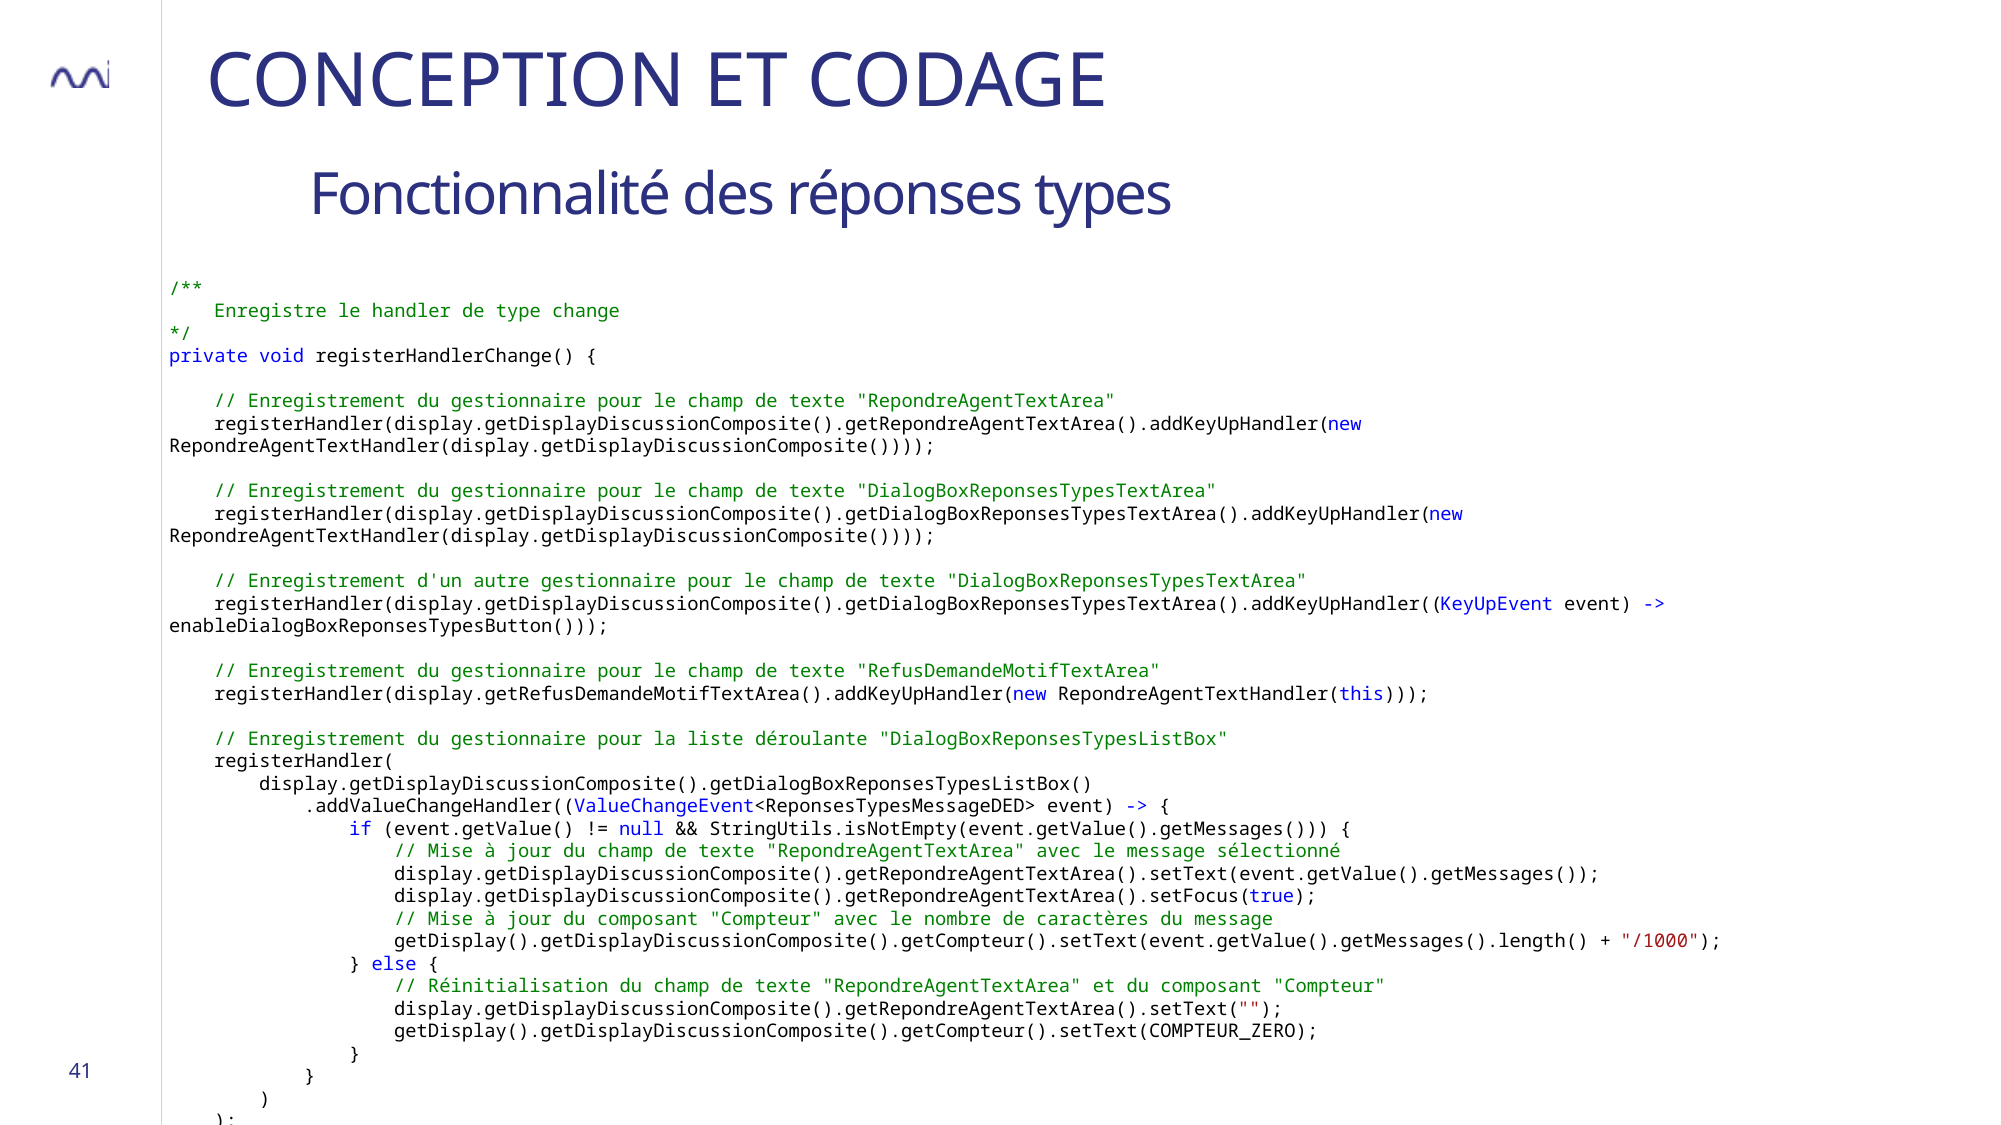

CONCEPTION ET CODAGE
Fonctionnalité des réponses types
/**
    Enregistre le handler de type change
*/
private void registerHandlerChange() {
    // Enregistrement du gestionnaire pour le champ de texte "RepondreAgentTextArea"
    registerHandler(display.getDisplayDiscussionComposite().getRepondreAgentTextArea().addKeyUpHandler(new RepondreAgentTextHandler(display.getDisplayDiscussionComposite())));
    // Enregistrement du gestionnaire pour le champ de texte "DialogBoxReponsesTypesTextArea"
    registerHandler(display.getDisplayDiscussionComposite().getDialogBoxReponsesTypesTextArea().addKeyUpHandler(new RepondreAgentTextHandler(display.getDisplayDiscussionComposite())));
    // Enregistrement d'un autre gestionnaire pour le champ de texte "DialogBoxReponsesTypesTextArea"
    registerHandler(display.getDisplayDiscussionComposite().getDialogBoxReponsesTypesTextArea().addKeyUpHandler((KeyUpEvent event) -> enableDialogBoxReponsesTypesButton()));
    // Enregistrement du gestionnaire pour le champ de texte "RefusDemandeMotifTextArea"
    registerHandler(display.getRefusDemandeMotifTextArea().addKeyUpHandler(new RepondreAgentTextHandler(this)));
    // Enregistrement du gestionnaire pour la liste déroulante "DialogBoxReponsesTypesListBox"
    registerHandler(
        display.getDisplayDiscussionComposite().getDialogBoxReponsesTypesListBox()
            .addValueChangeHandler((ValueChangeEvent<ReponsesTypesMessageDED> event) -> {
                if (event.getValue() != null && StringUtils.isNotEmpty(event.getValue().getMessages())) {
                    // Mise à jour du champ de texte "RepondreAgentTextArea" avec le message sélectionné
                    display.getDisplayDiscussionComposite().getRepondreAgentTextArea().setText(event.getValue().getMessages());
                    display.getDisplayDiscussionComposite().getRepondreAgentTextArea().setFocus(true);
                    // Mise à jour du composant "Compteur" avec le nombre de caractères du message
                    getDisplay().getDisplayDiscussionComposite().getCompteur().setText(event.getValue().getMessages().length() + "/1000");
                } else {
                    // Réinitialisation du champ de texte "RepondreAgentTextArea" et du composant "Compteur"
                    display.getDisplayDiscussionComposite().getRepondreAgentTextArea().setText("");
                    getDisplay().getDisplayDiscussionComposite().getCompteur().setText(COMPTEUR_ZERO);
                }
            }
        )
    );
}
31